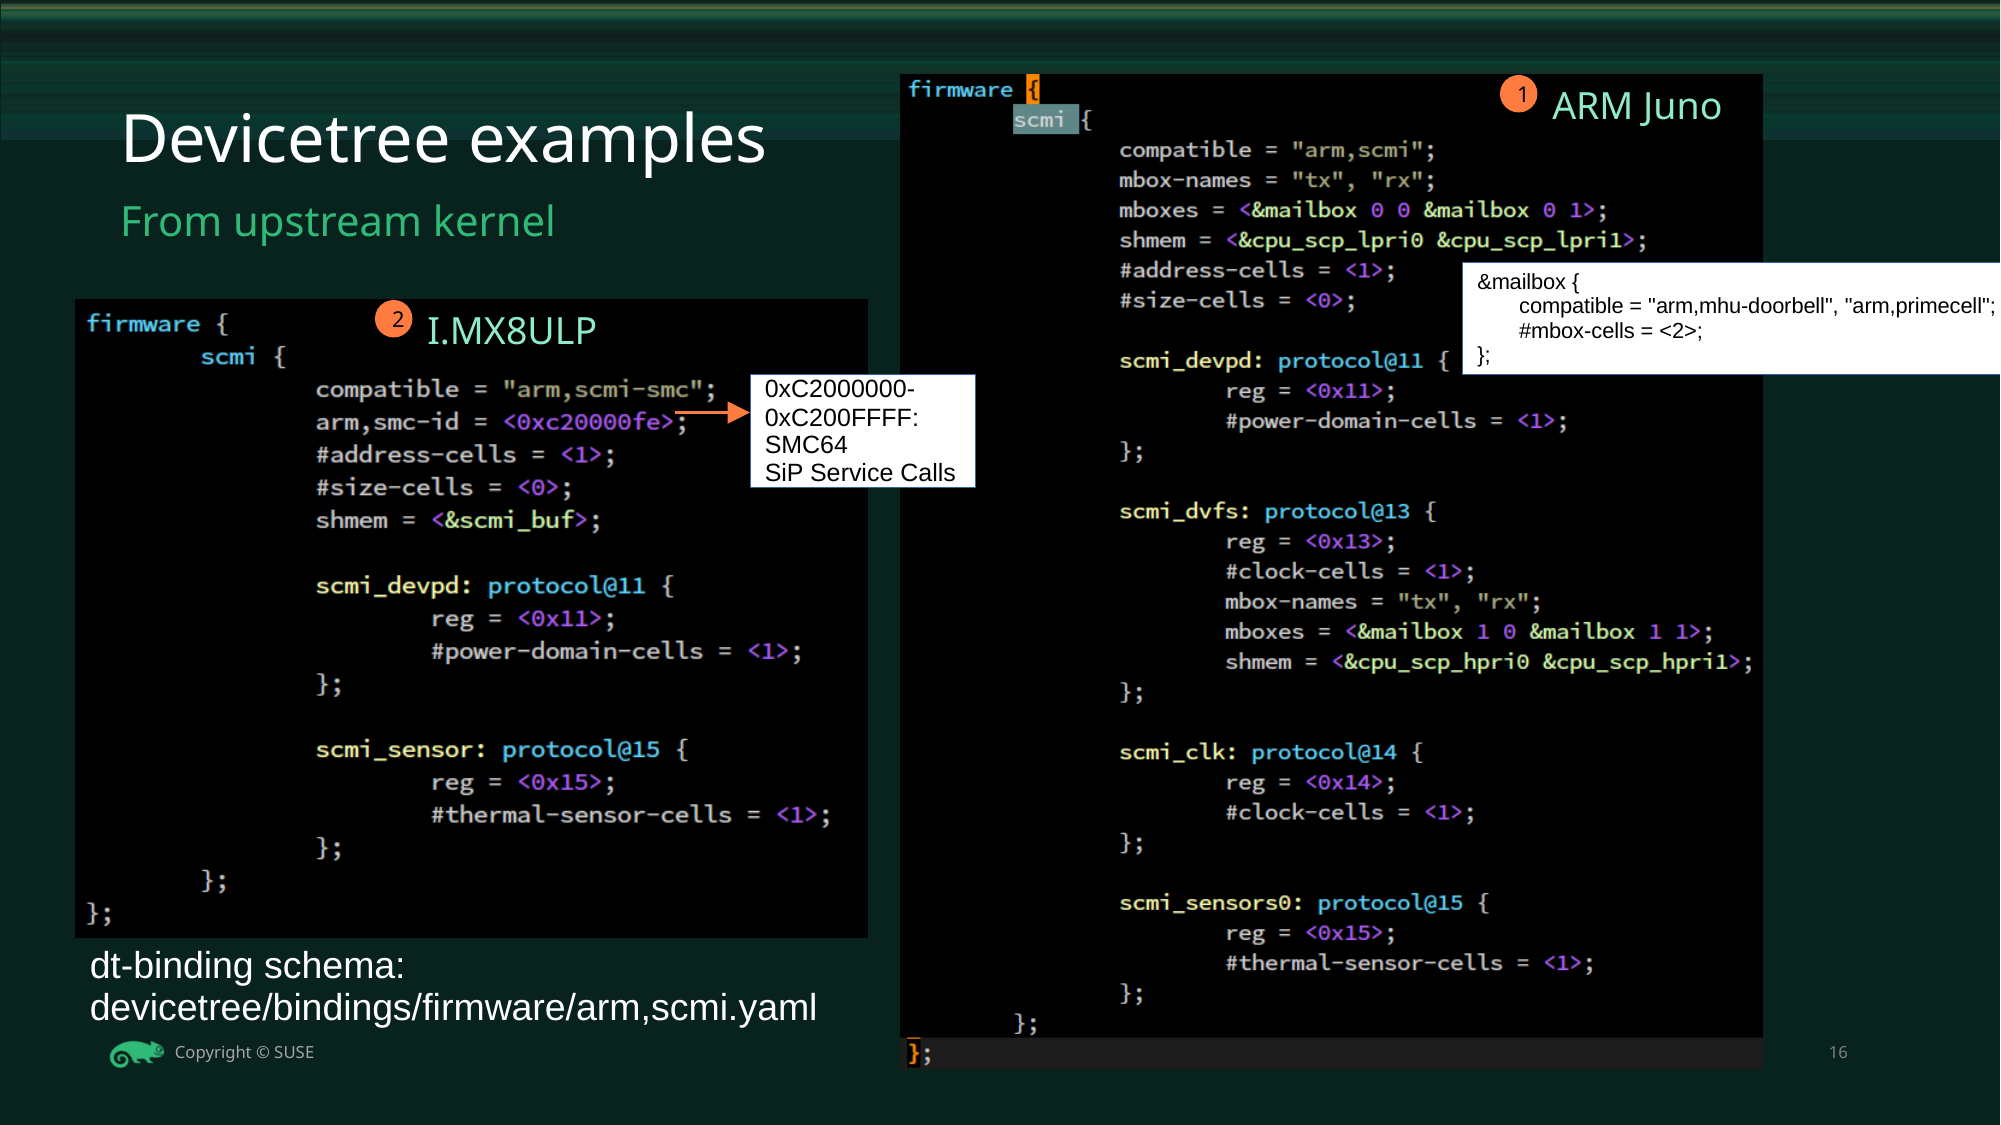

1
ARM Juno
Devicetree examples
# From upstream kernel
&mailbox {
 compatible = "arm,mhu-doorbell", "arm,primecell";
 #mbox-cells = <2>;
};
2
I.MX8ULP
0xC2000000-0xC200FFFF:
SMC64
SiP Service Calls
dt-binding schema:
devicetree/bindings/firmware/arm,scmi.yaml